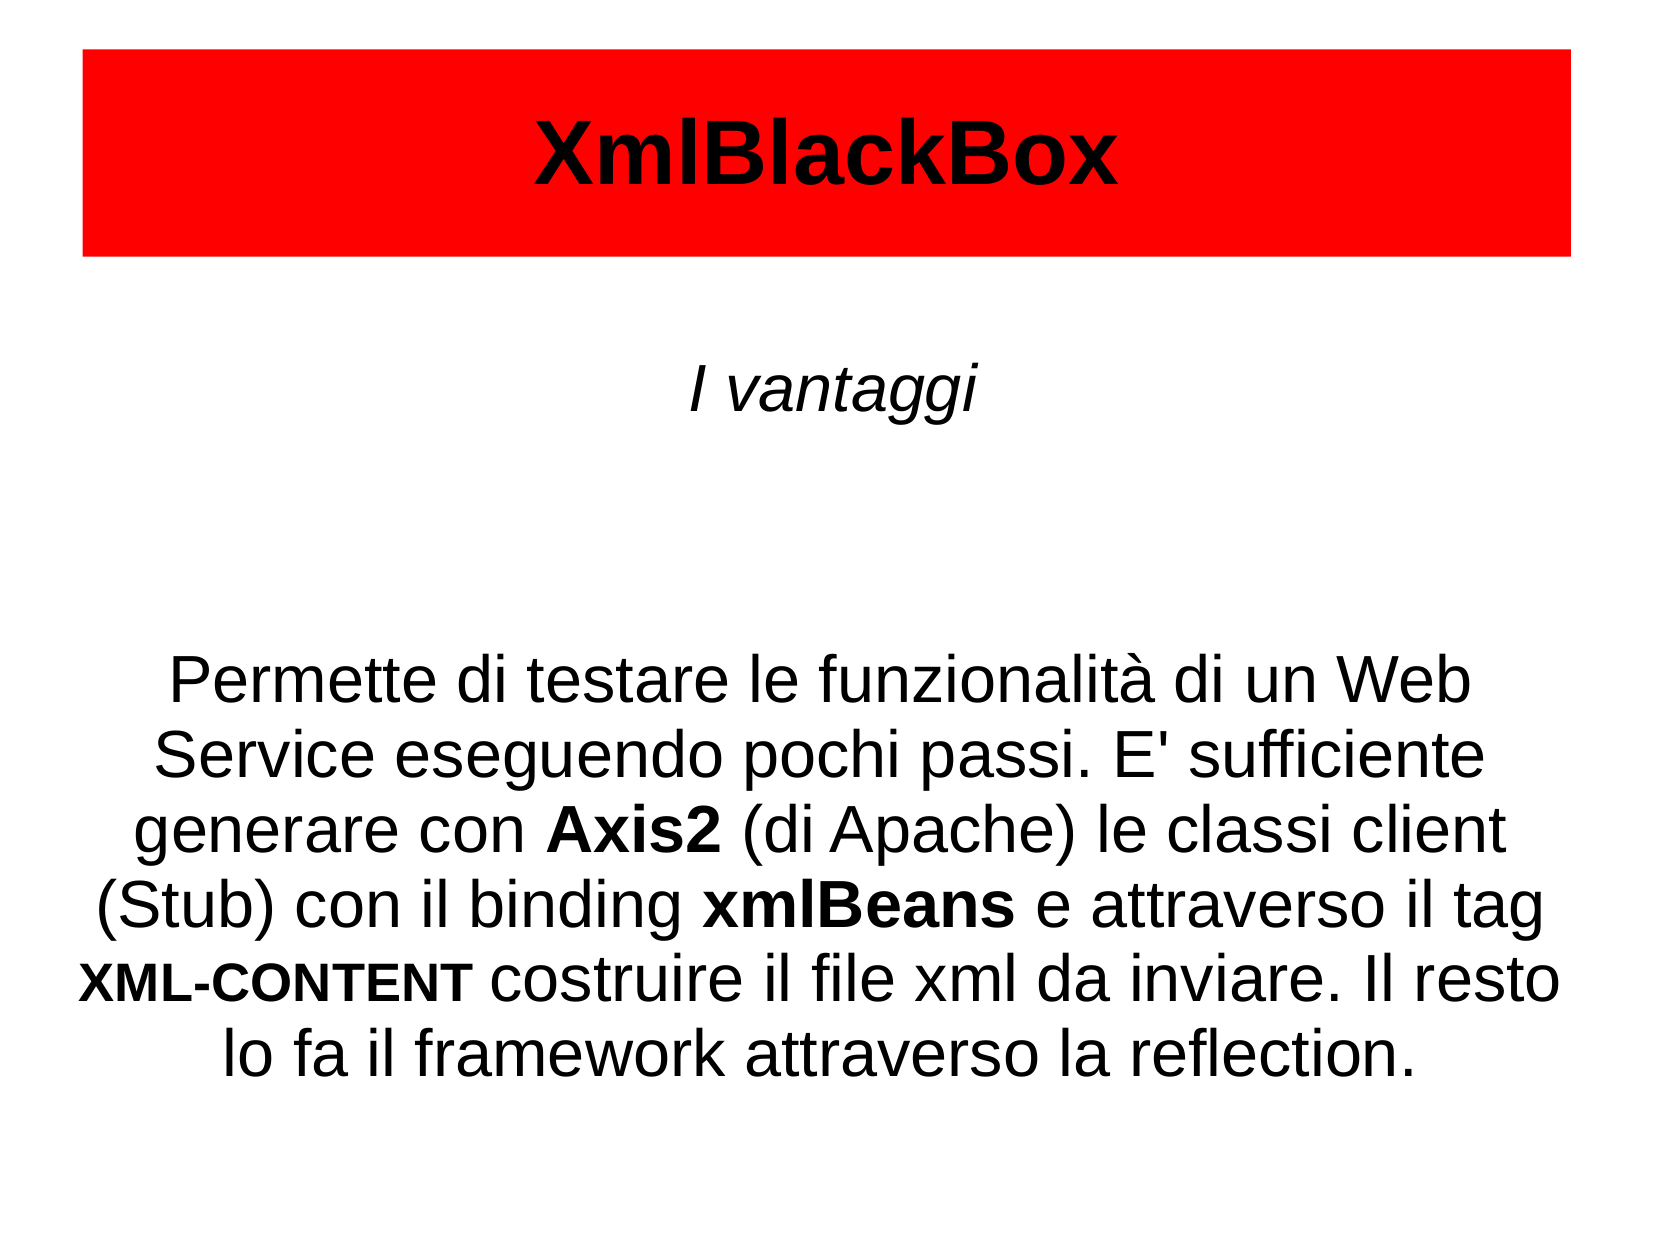

# XmlBlackBox
I vantaggi
Permette di testare le funzionalità di un Web Service eseguendo pochi passi. E' sufficiente generare con Axis2 (di Apache) le classi client (Stub) con il binding xmlBeans e attraverso il tag XML-CONTENT costruire il file xml da inviare. Il resto lo fa il framework attraverso la reflection.